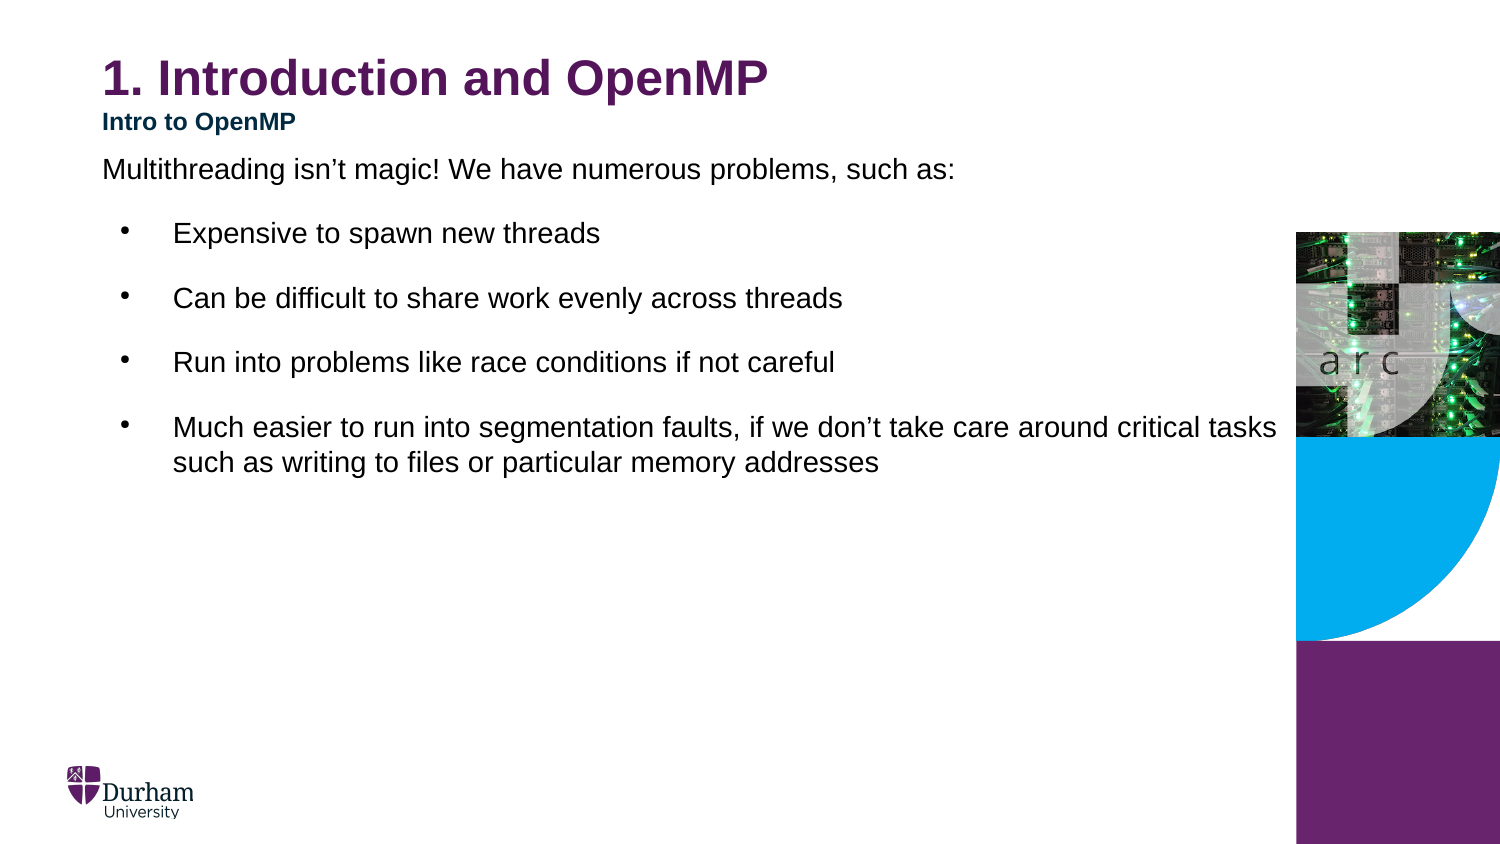

# 1. Introduction and OpenMP Intro to OpenMP
Multithreading isn’t magic! We have numerous problems, such as:
Expensive to spawn new threads
Can be difficult to share work evenly across threads
Run into problems like race conditions if not careful
Much easier to run into segmentation faults, if we don’t take care around critical tasks such as writing to files or particular memory addresses